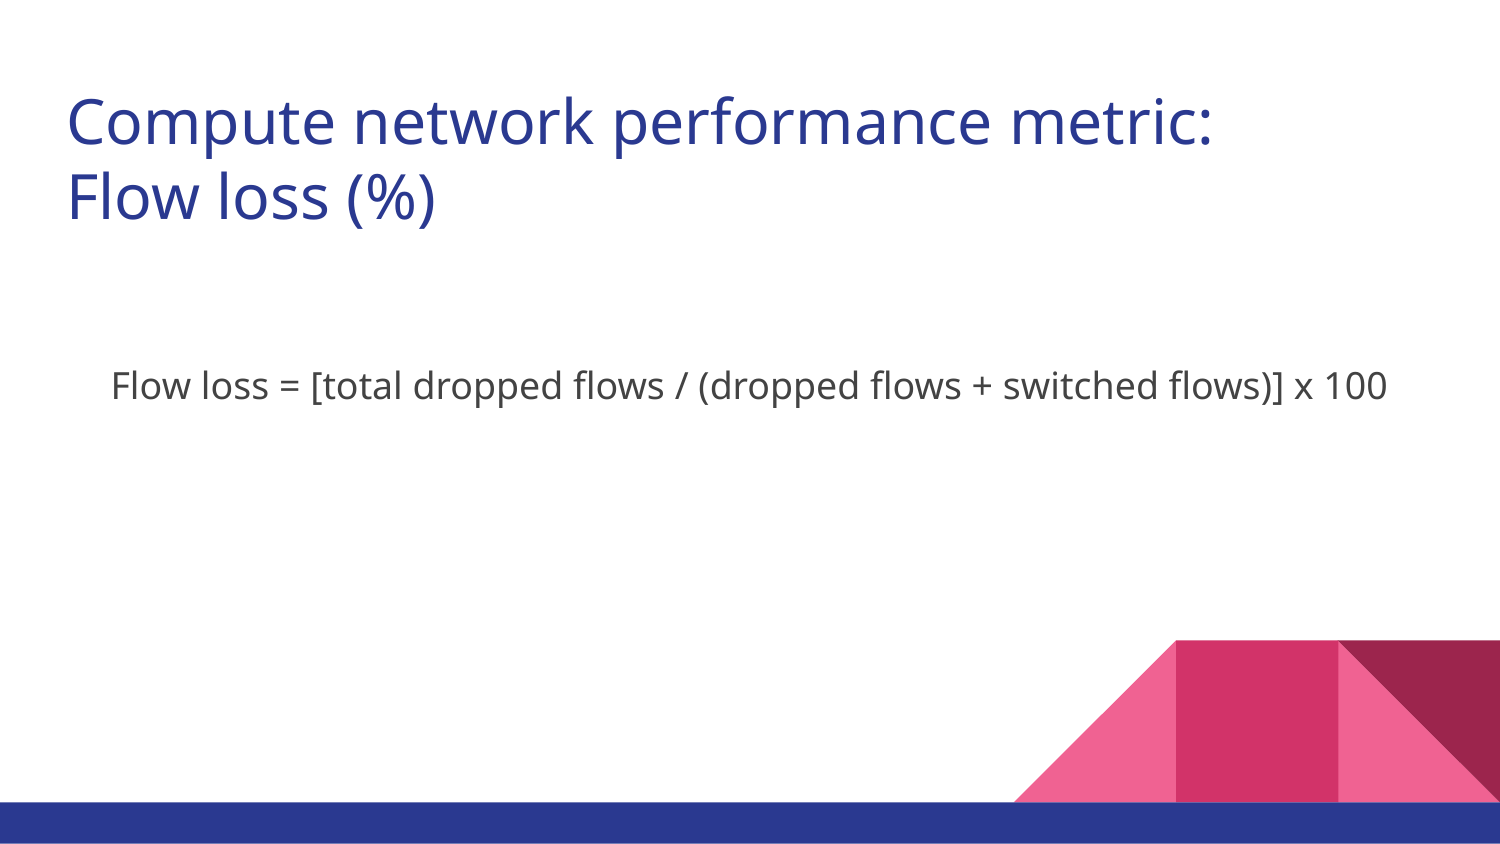

# Compute network performance metric: Flow loss (%)
Flow loss = [total dropped flows / (dropped flows + switched flows)] x 100